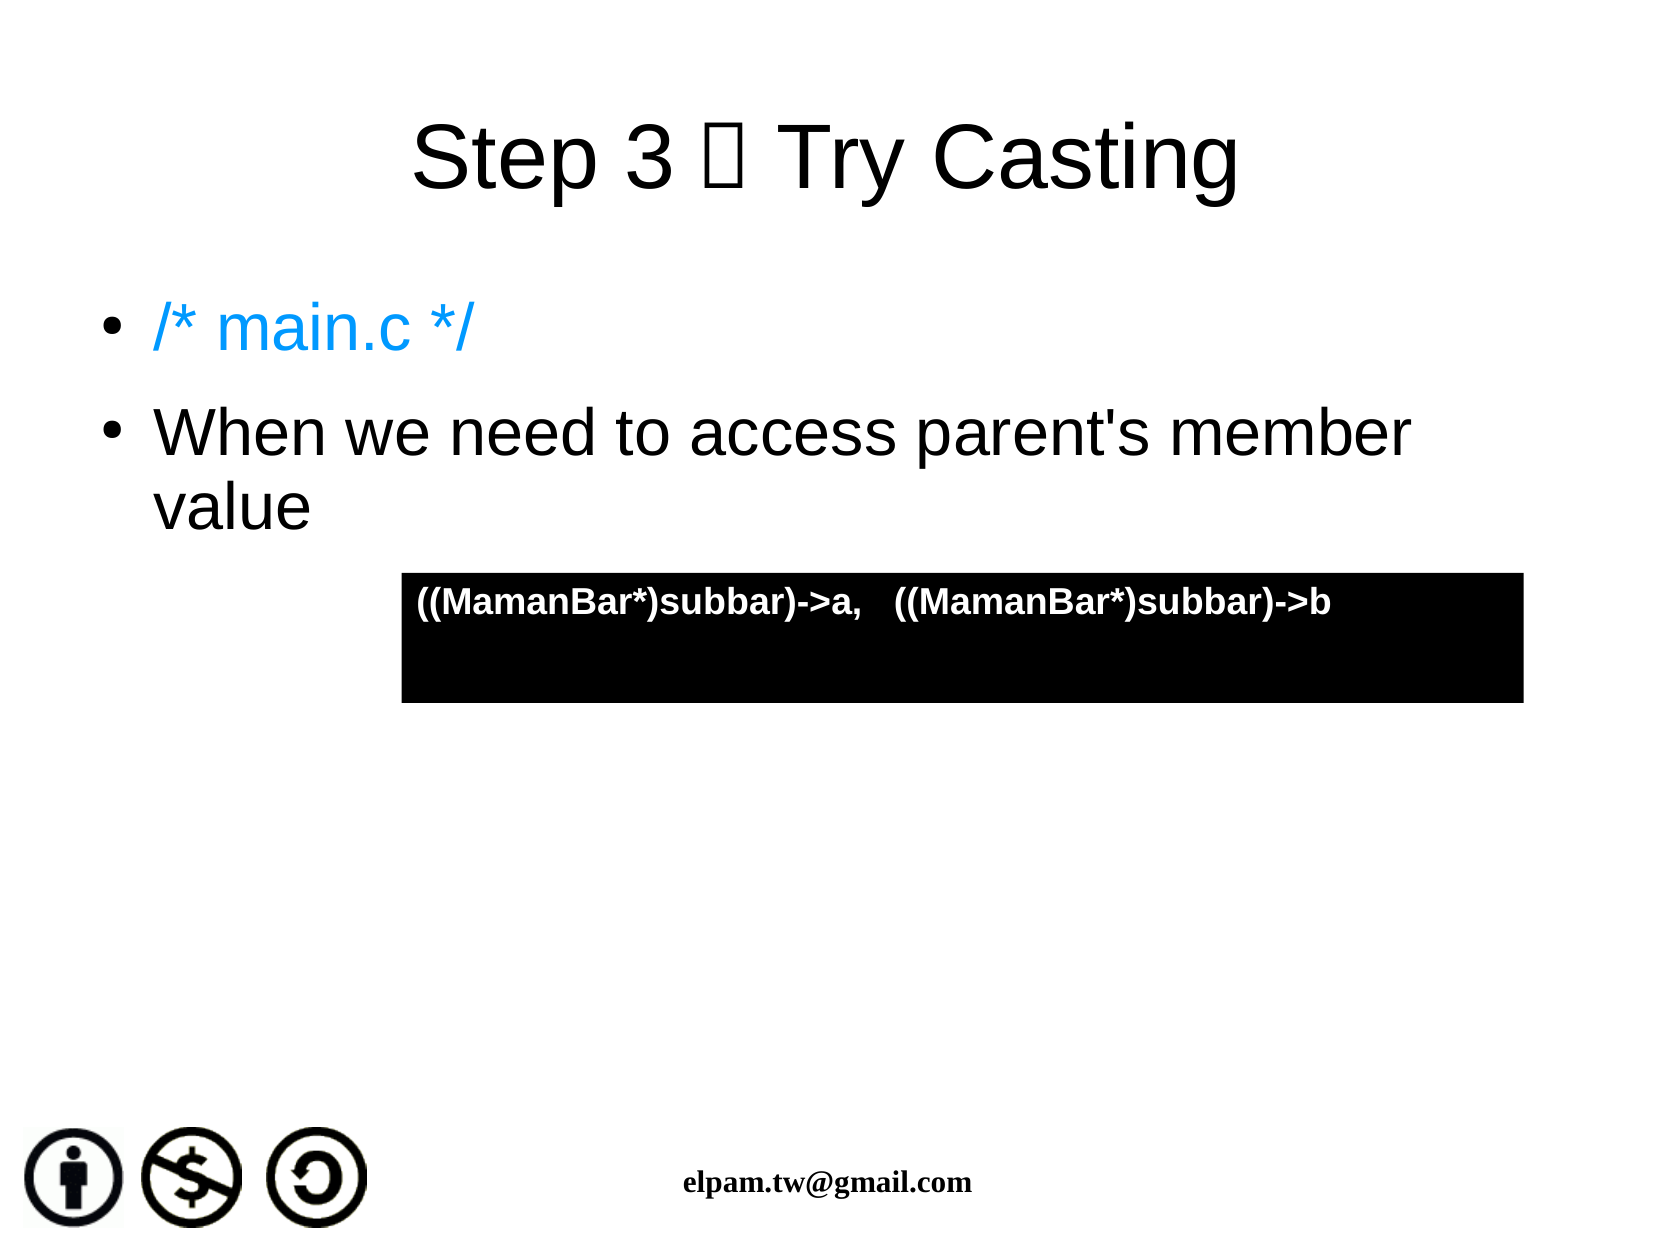

# Step 3：Try Casting
/* main.c */
When we need to access parent's member value
((MamanBar*)subbar)->a, ((MamanBar*)subbar)->b